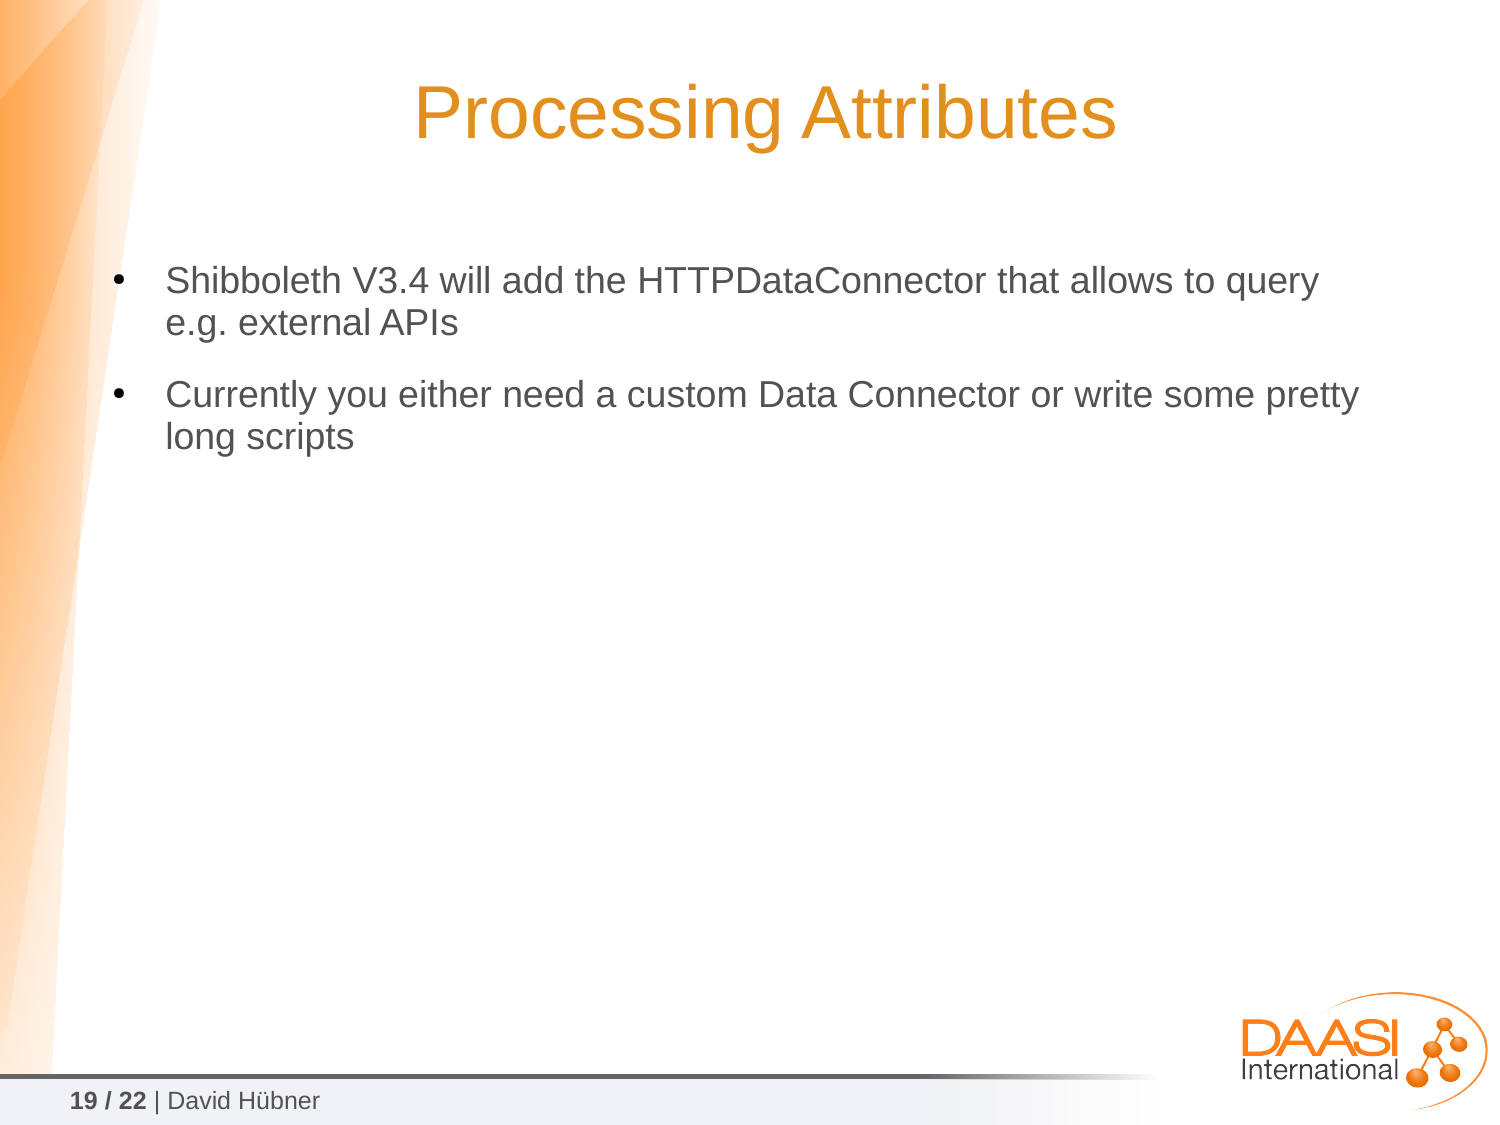

# Processing Attributes
Shibboleth V3.4 will add the HTTPDataConnector that allows to query e.g. external APIs
Currently you either need a custom Data Connector or write some pretty long scripts